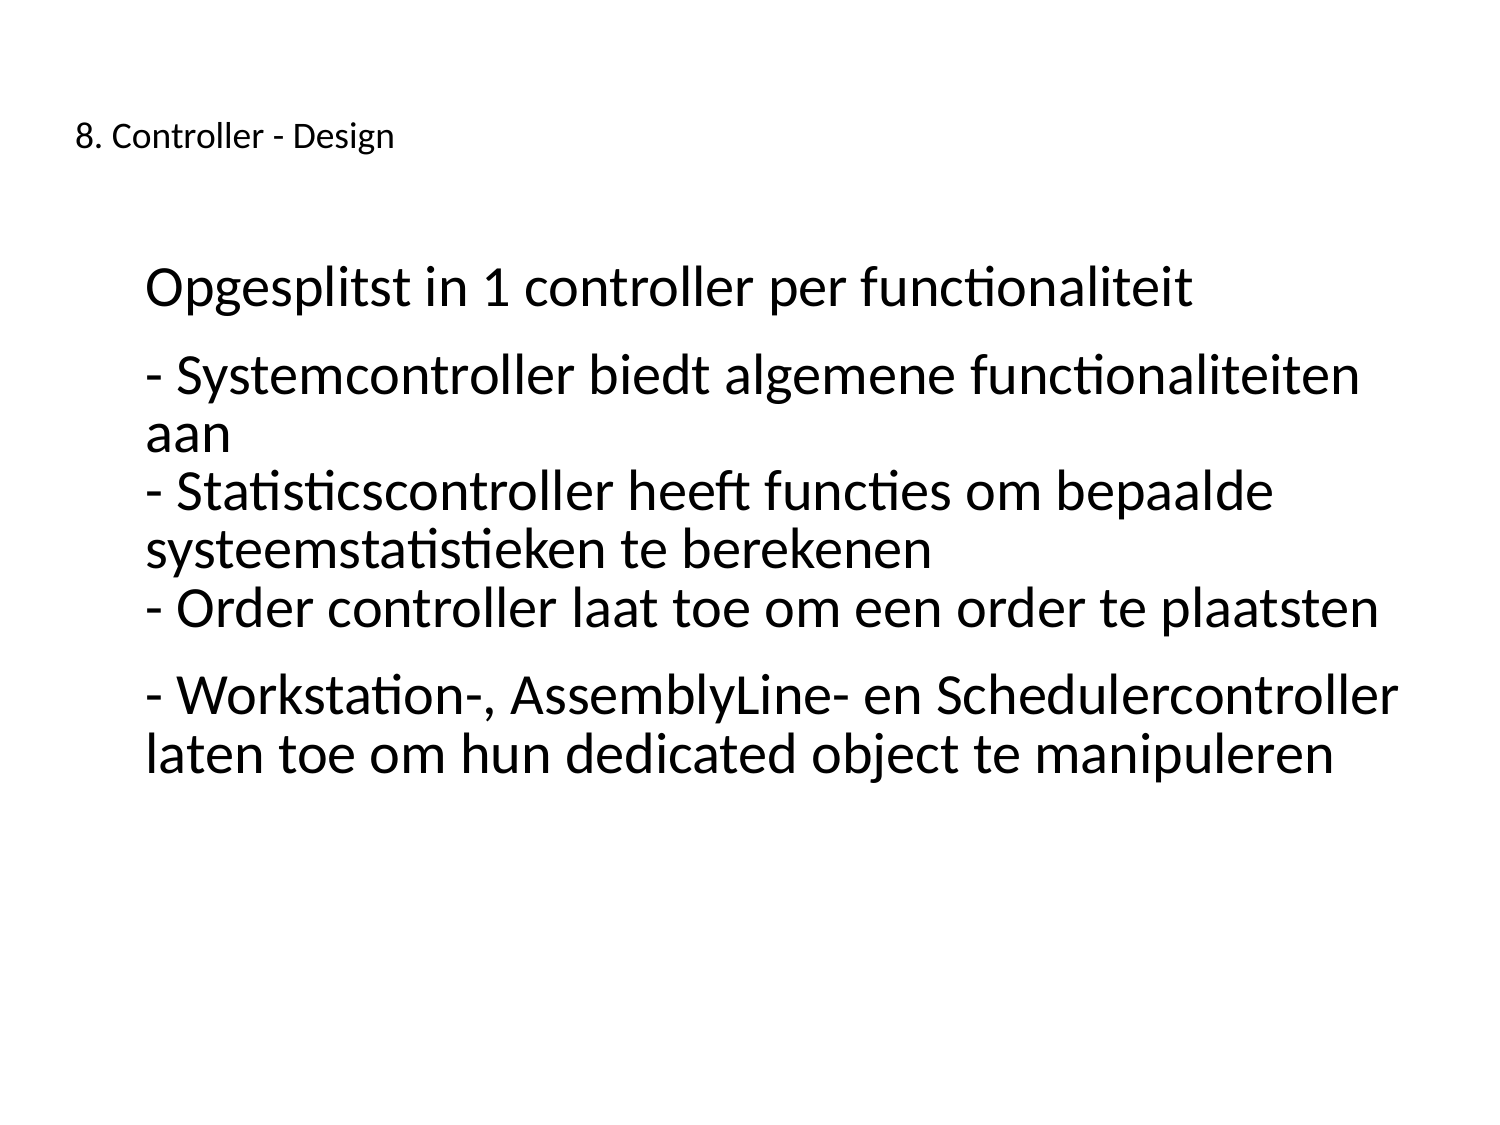

# 8. Controller - Design
Opgesplitst in 1 controller per functionaliteit
- Systemcontroller biedt algemene functionaliteiten aan
- Statisticscontroller heeft functies om bepaalde systeemstatistieken te berekenen
- Order controller laat toe om een order te plaatsten
- Workstation-, AssemblyLine- en Schedulercontroller laten toe om hun dedicated object te manipuleren